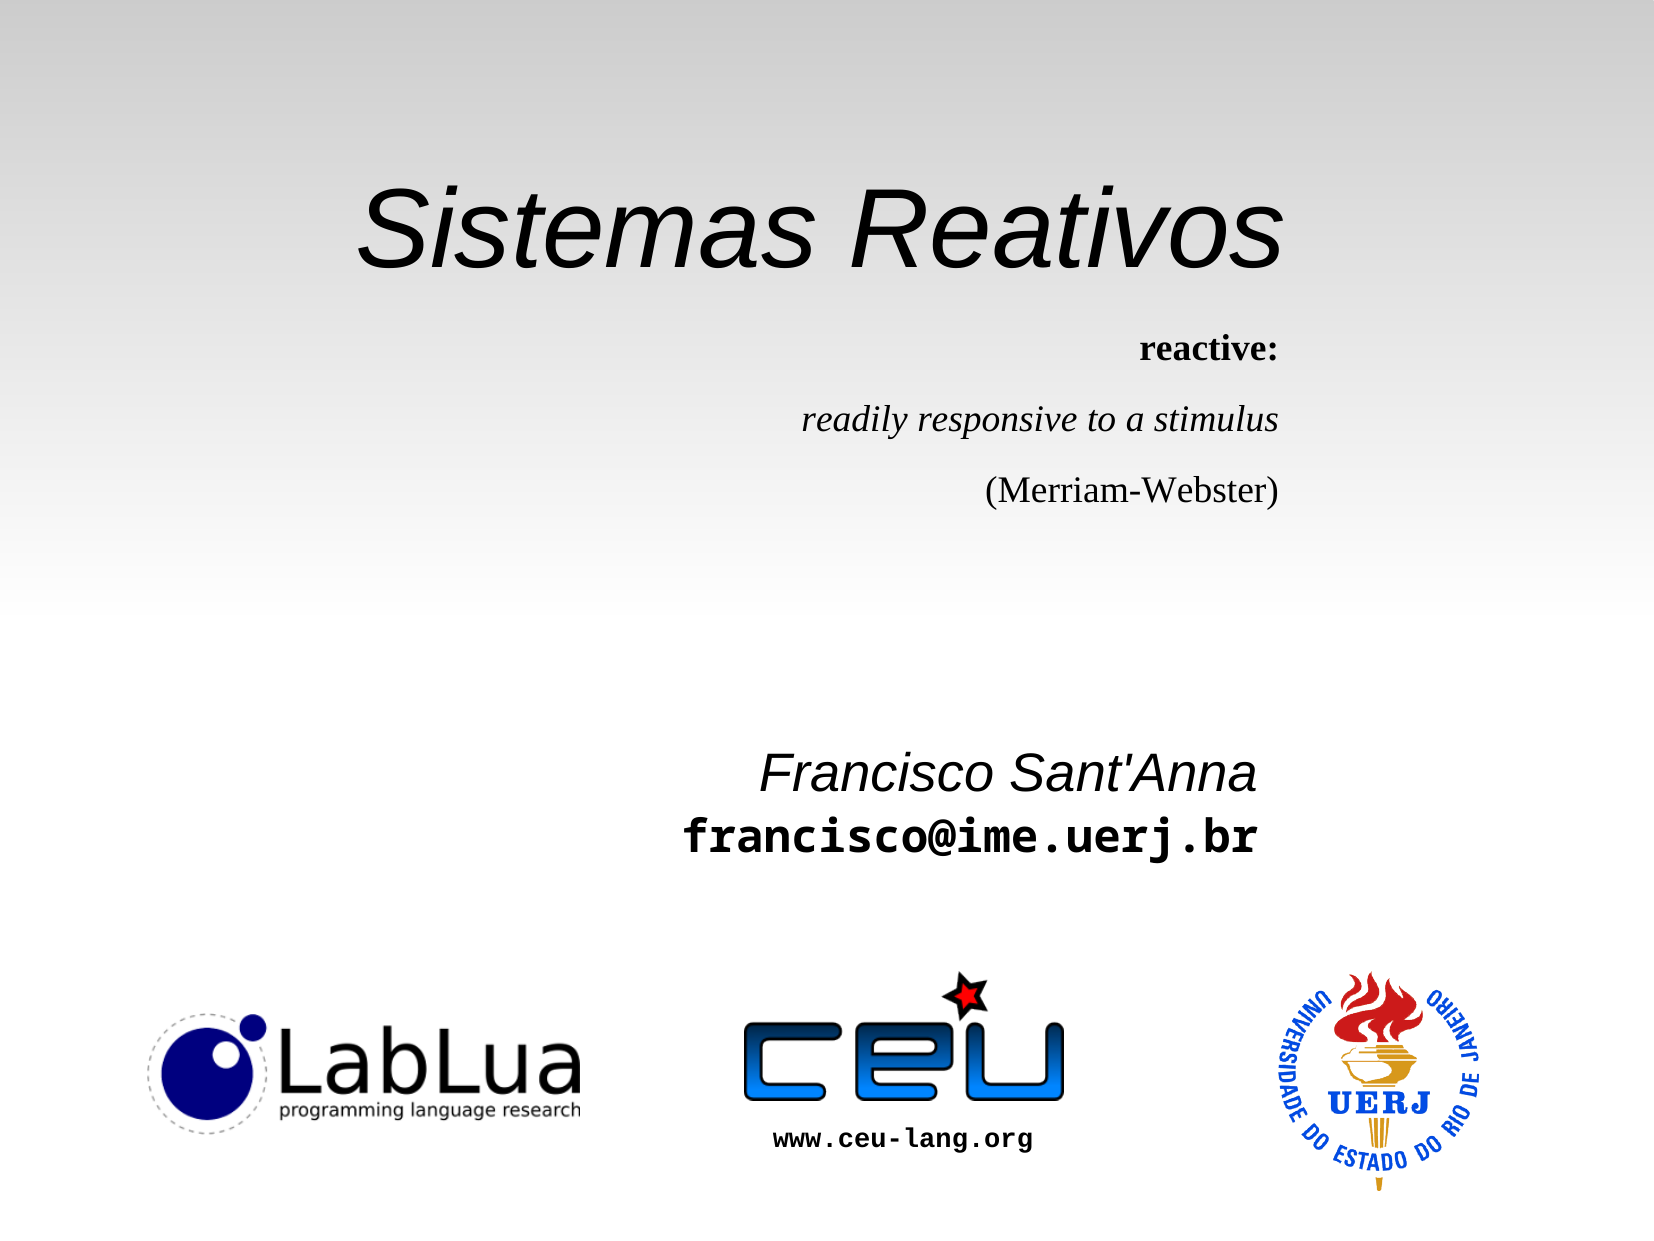

# Sistemas Reativos
reactive:
readily responsive to a stimulus
(Merriam-Webster)
Francisco Sant'Anna
francisco@ime.uerj.br
www.ceu-lang.org